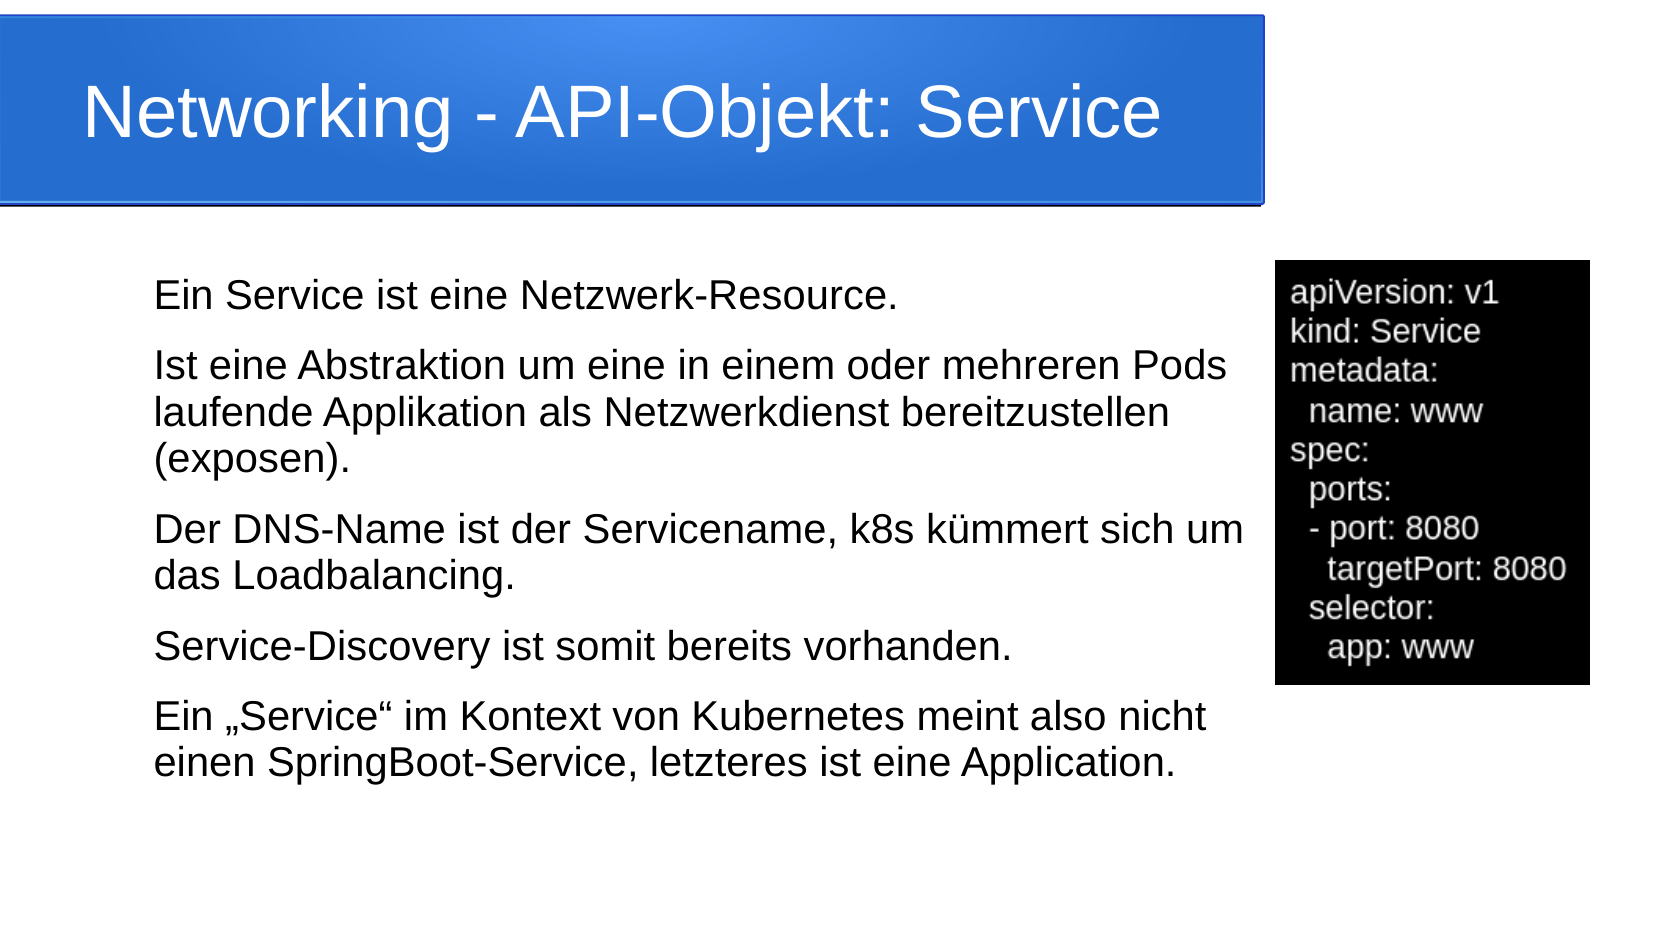

# Networking - API-Objekt: Service
Ein Service ist eine Netzwerk-Resource.
Ist eine Abstraktion um eine in einem oder mehreren Pods laufende Applikation als Netzwerkdienst bereitzustellen (exposen).
Der DNS-Name ist der Servicename, k8s kümmert sich um das Loadbalancing.
Service-Discovery ist somit bereits vorhanden.
Ein „Service“ im Kontext von Kubernetes meint also nicht einen SpringBoot-Service, letzteres ist eine Application.